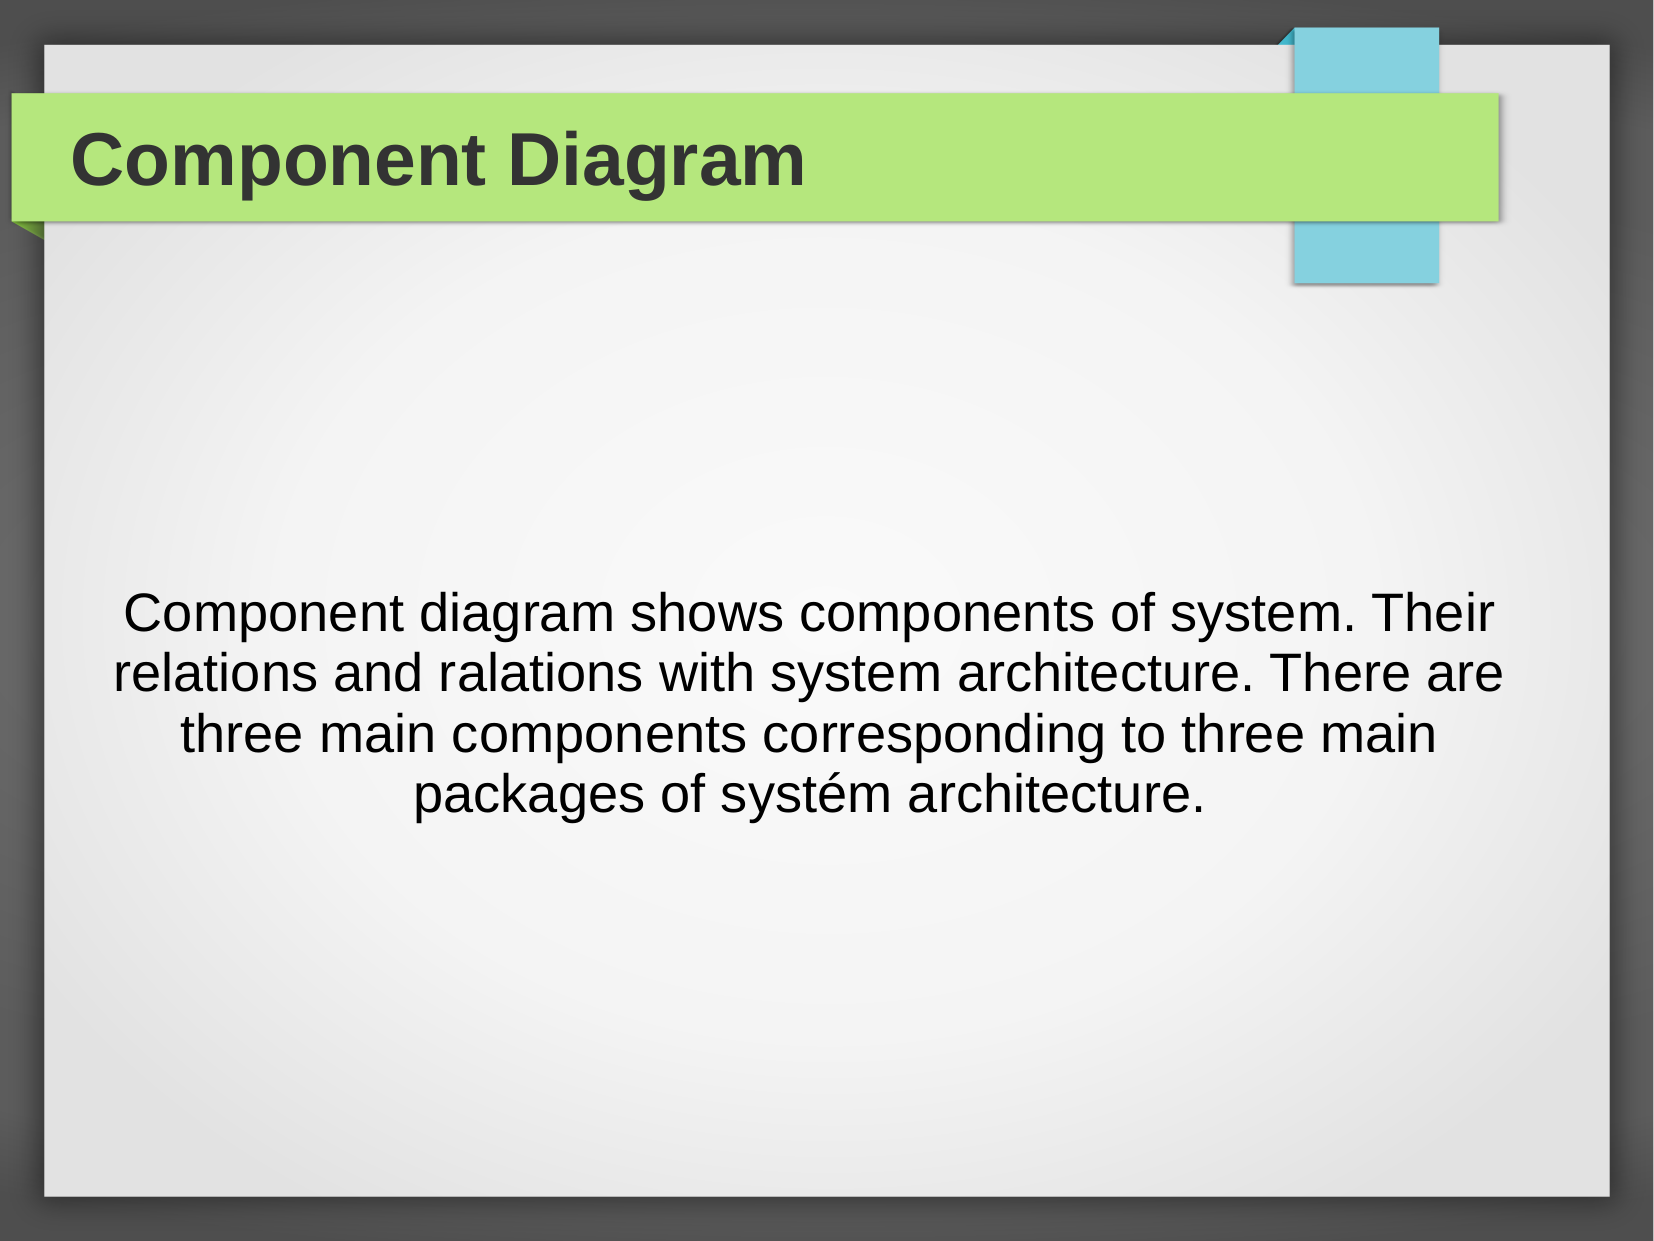

# Component Diagram
Component diagram shows components of system. Their relations and ralations with system architecture. There are three main components corresponding to three main packages of systém architecture.